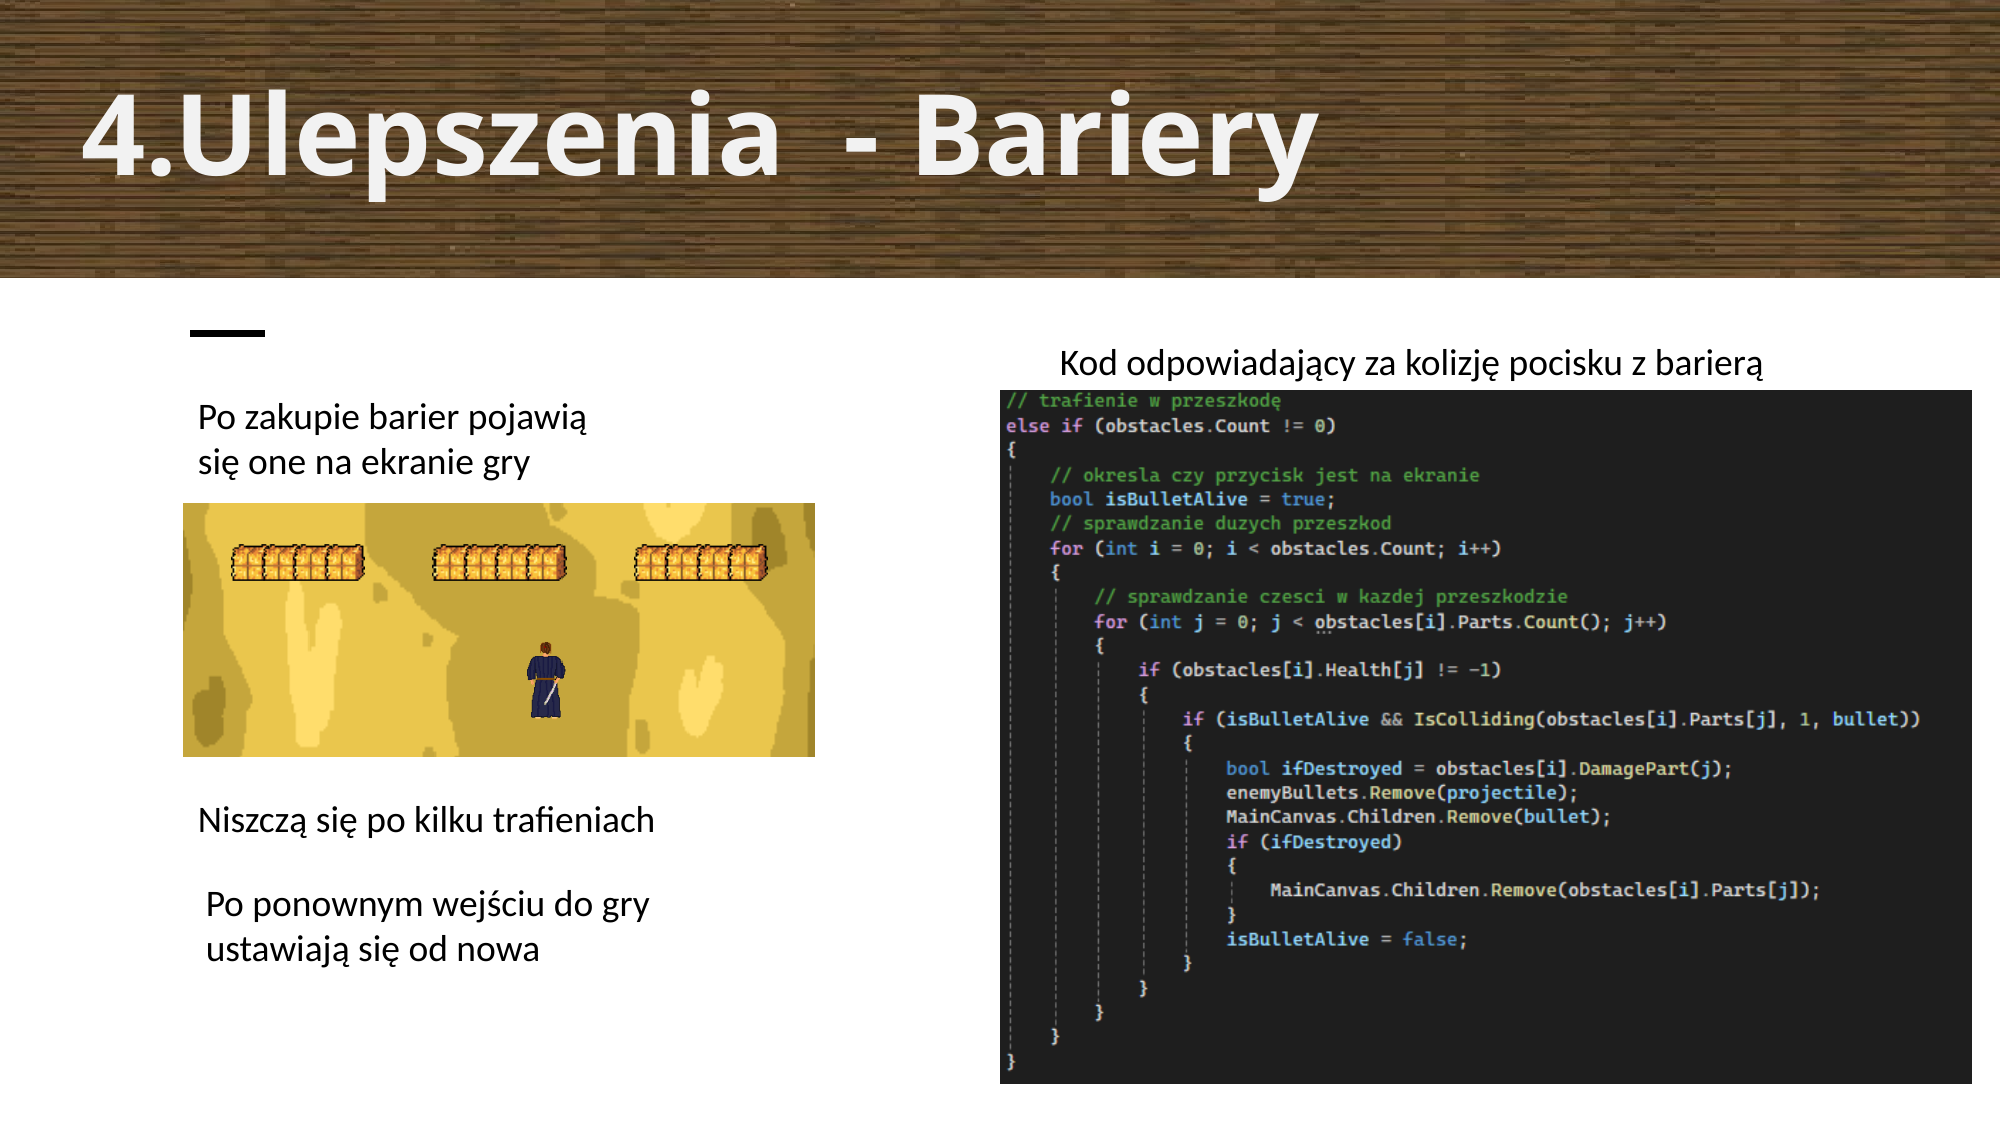

4.Ulepszenia - Bariery
Kod odpowiadający za kolizję pocisku z barierą
Po zakupie barier pojawią się one na ekranie gry
Niszczą się po kilku trafieniach
Po ponownym wejściu do gry ustawiają się od nowa